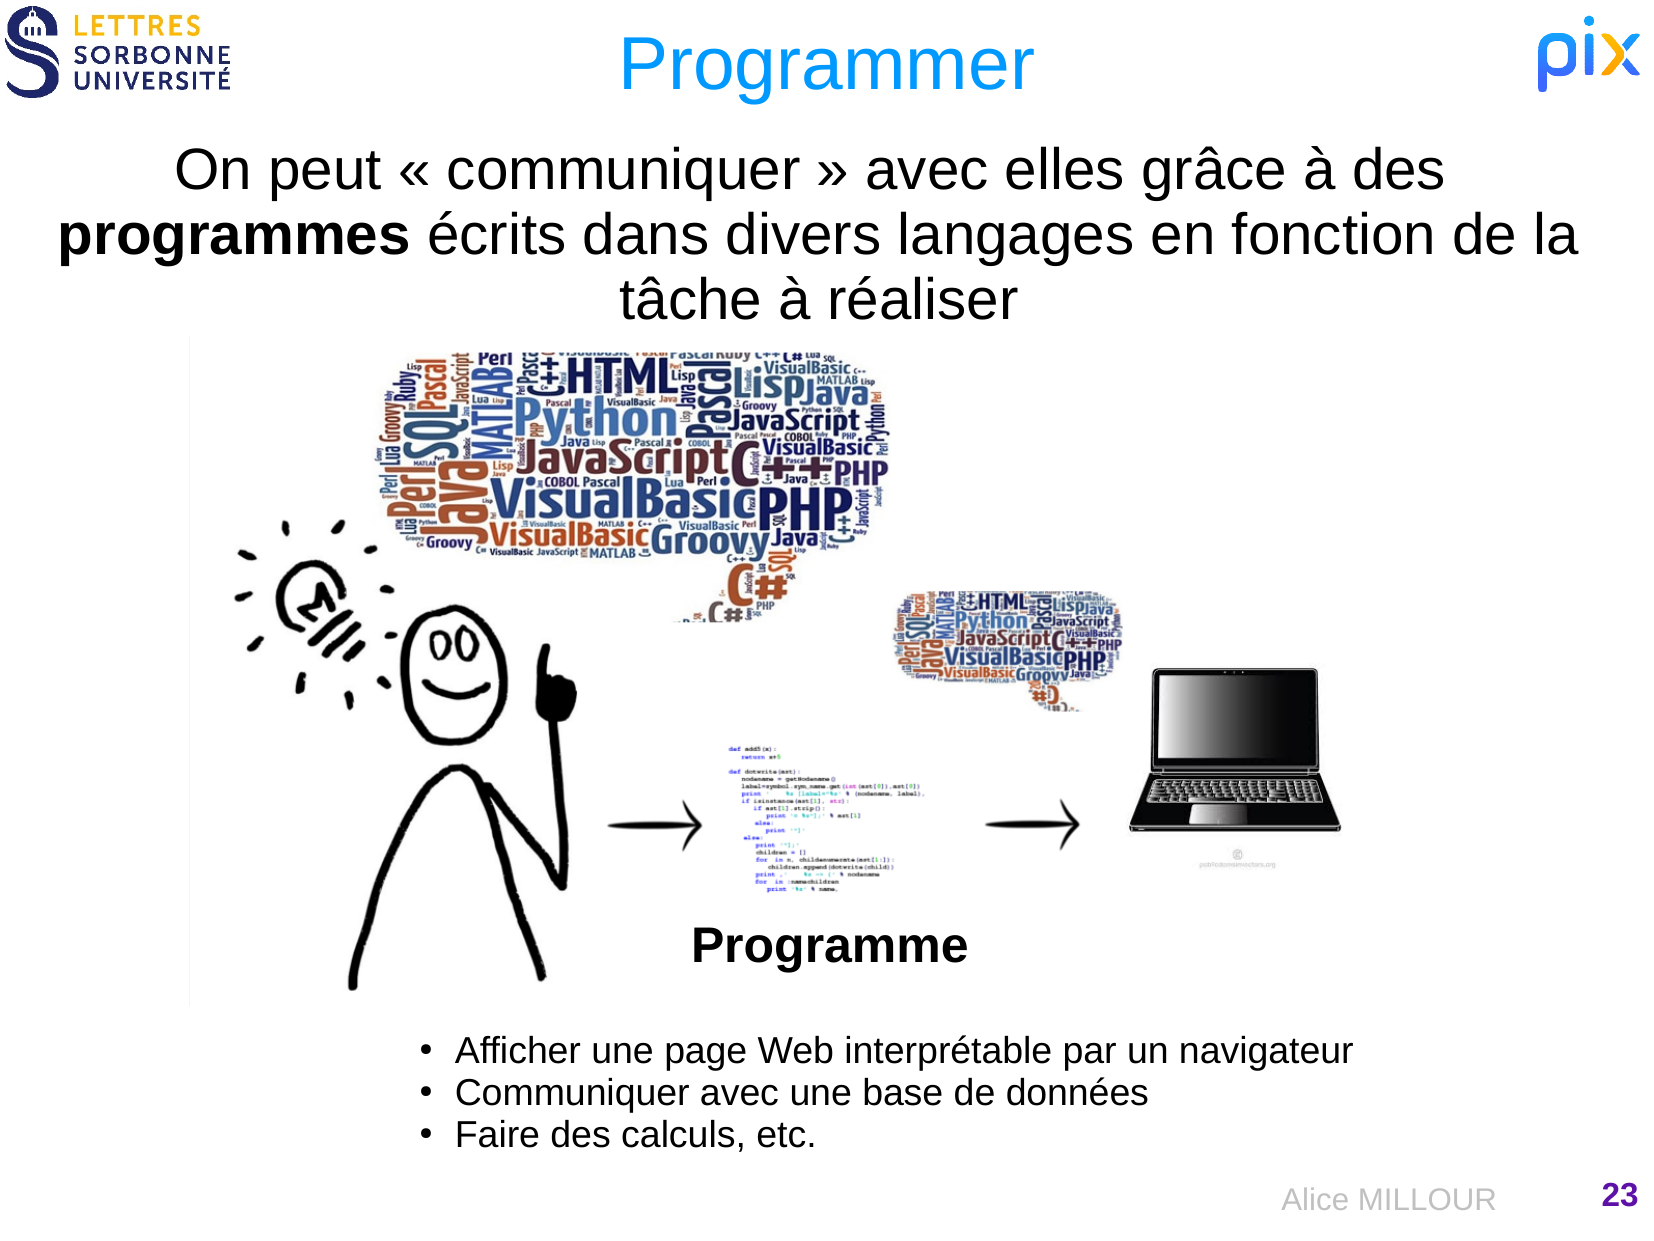

# Programmer
On peut « communiquer » avec elles grâce à des programmes écrits dans divers langages en fonction de la tâche à réaliser
Programme
Afficher une page Web interprétable par un navigateur
Communiquer avec une base de données
Faire des calculs, etc.